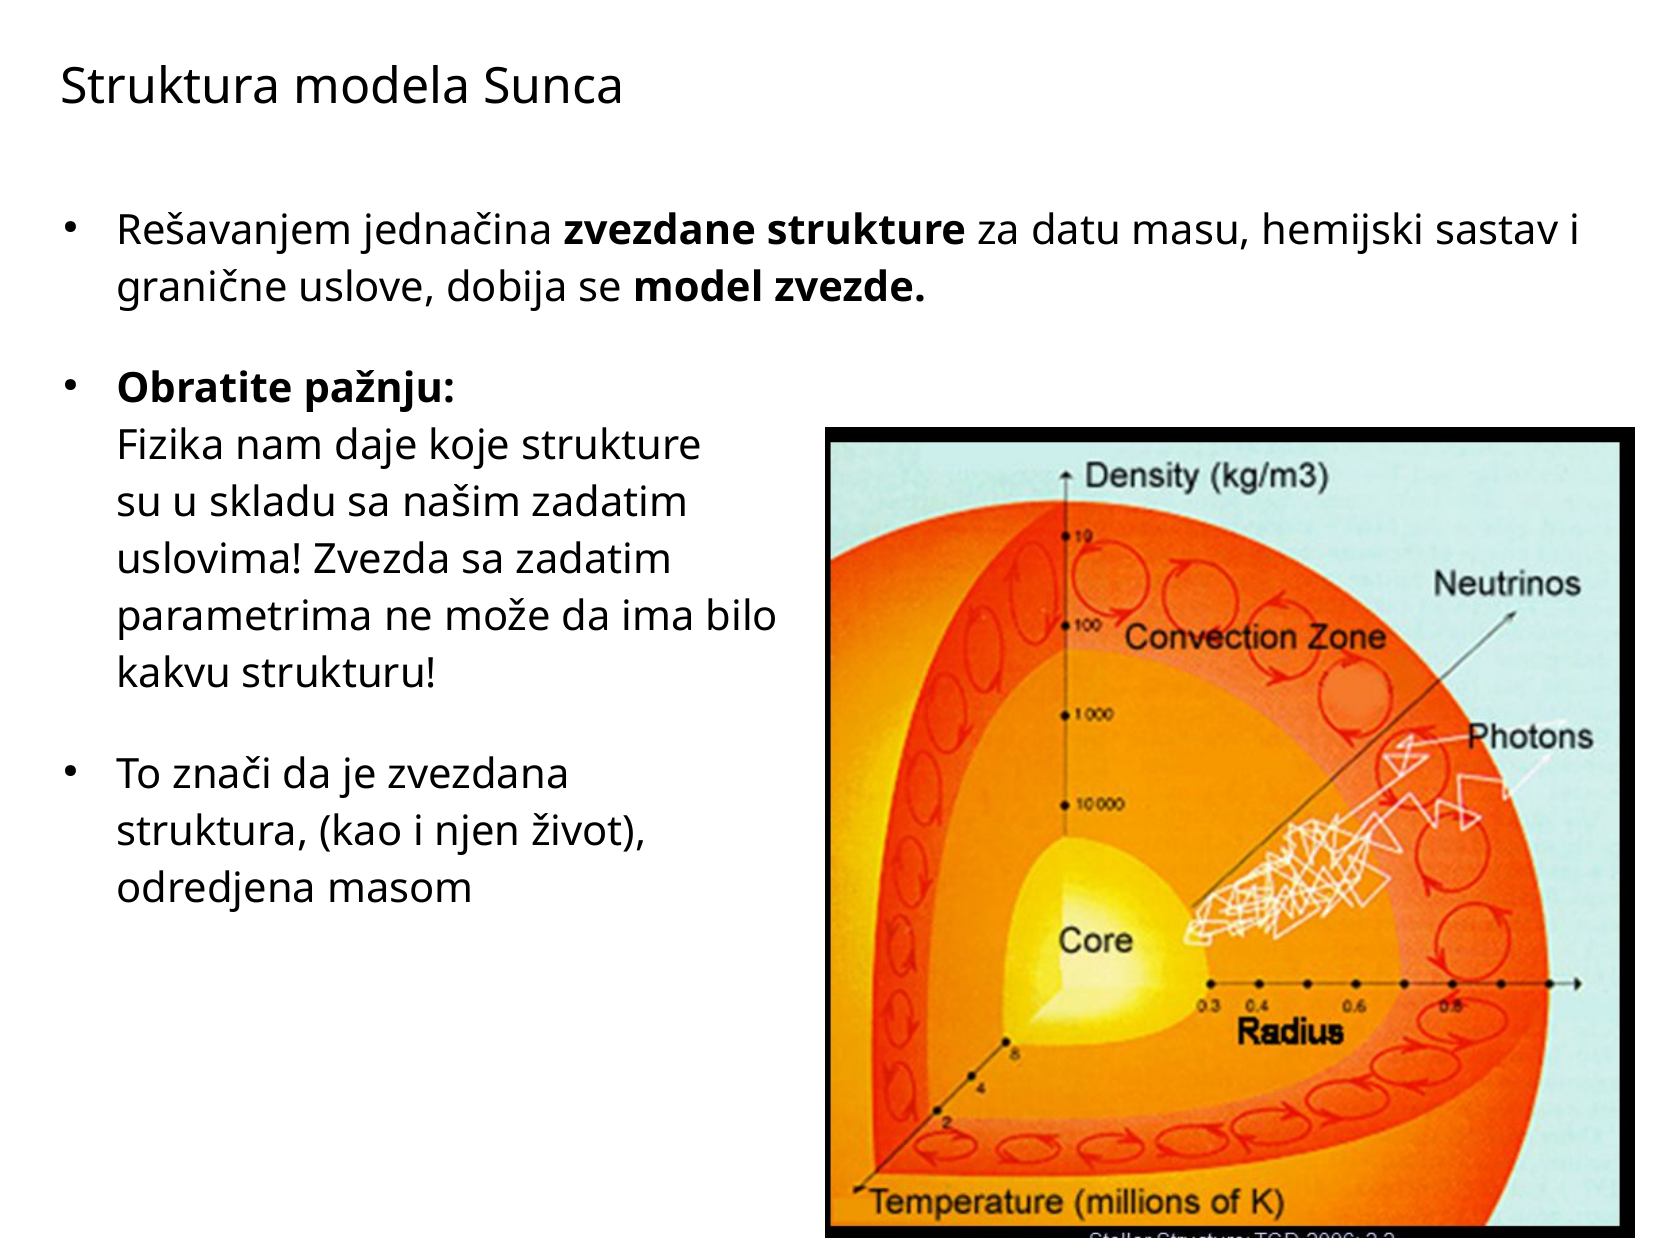

# Struktura modela Sunca
Rešavanjem jednačina zvezdane strukture za datu masu, hemijski sastav i granične uslove, dobija se model zvezde.
Obratite pažnju:
Fizika nam daje koje strukture
su u skladu sa našim zadatim
uslovima! Zvezda sa zadatim
parametrima ne može da ima bilo
kakvu strukturu!
To znači da je zvezdana
struktura, (kao i njen život),
odredjena masom